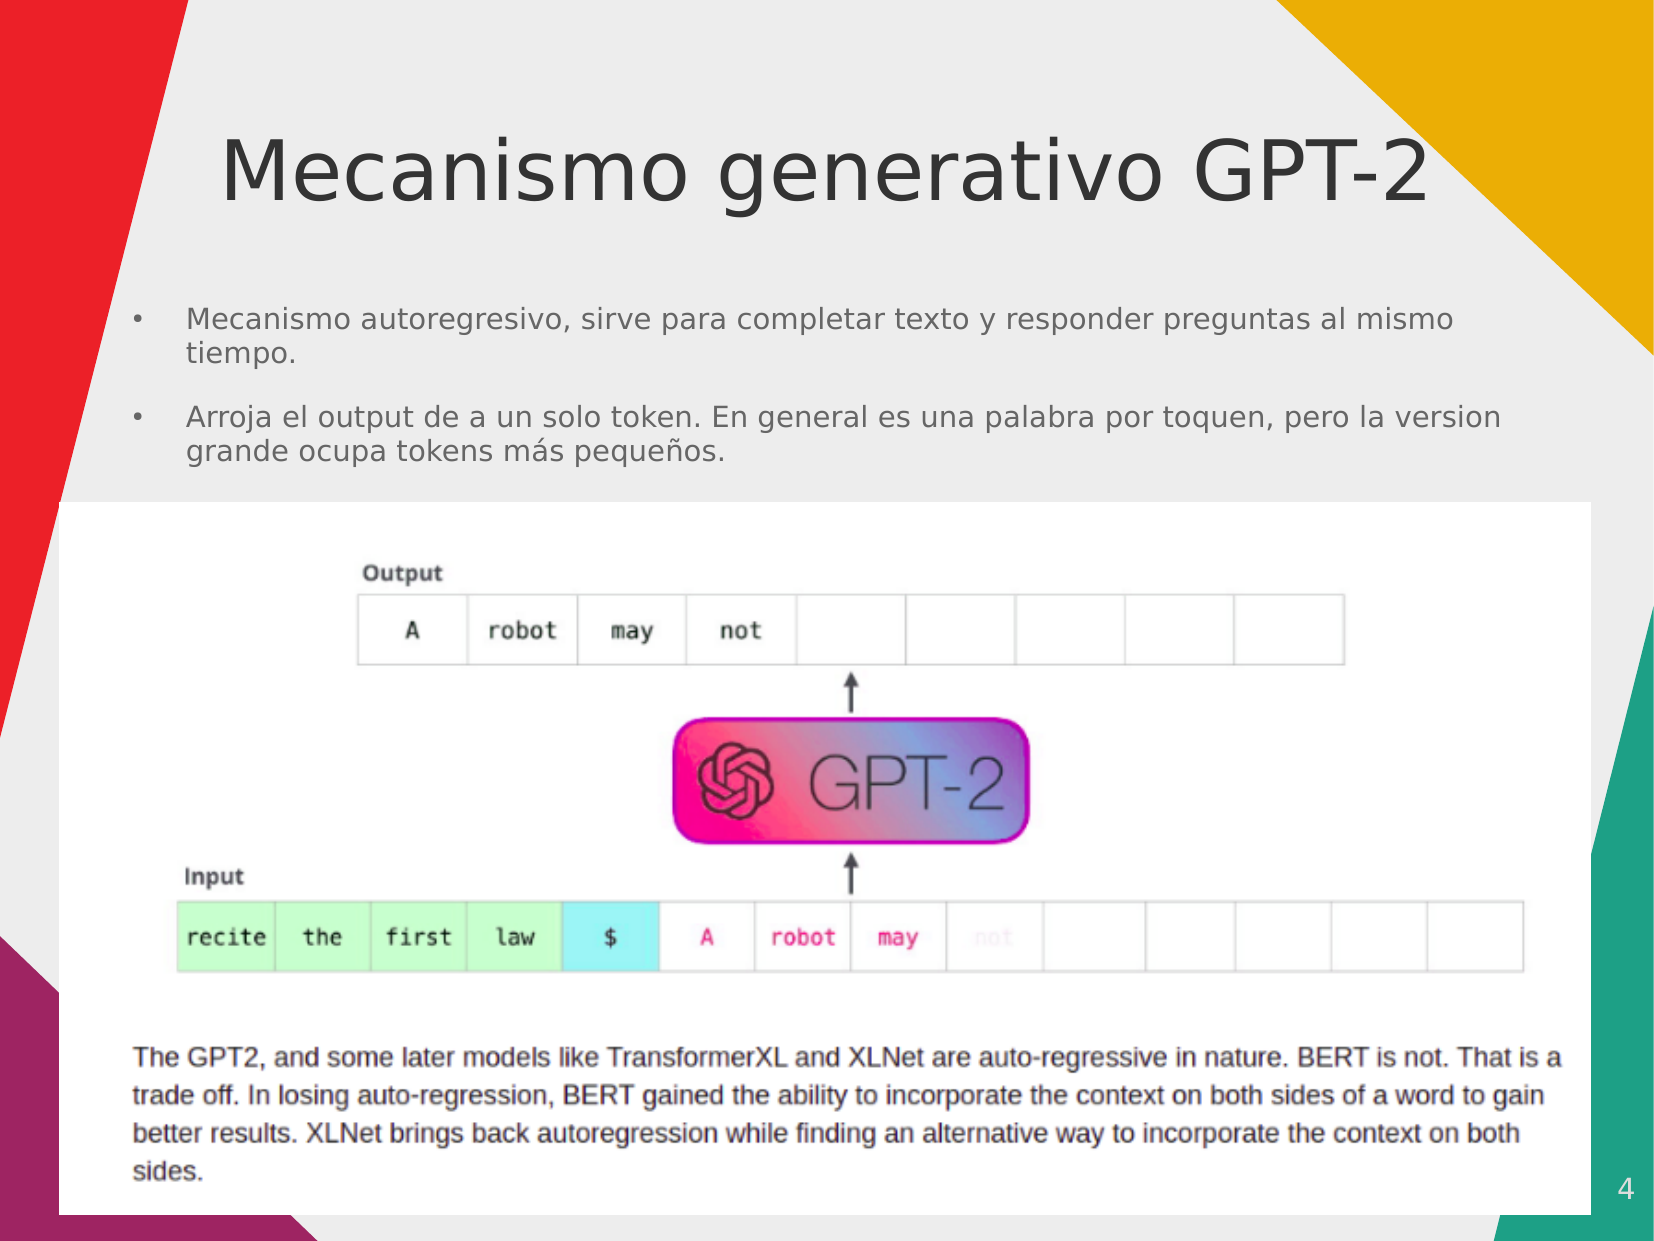

# Mecanismo generativo GPT-2
Mecanismo autoregresivo, sirve para completar texto y responder preguntas al mismo tiempo.
Arroja el output de a un solo token. En general es una palabra por toquen, pero la version grande ocupa tokens más pequeños.
4